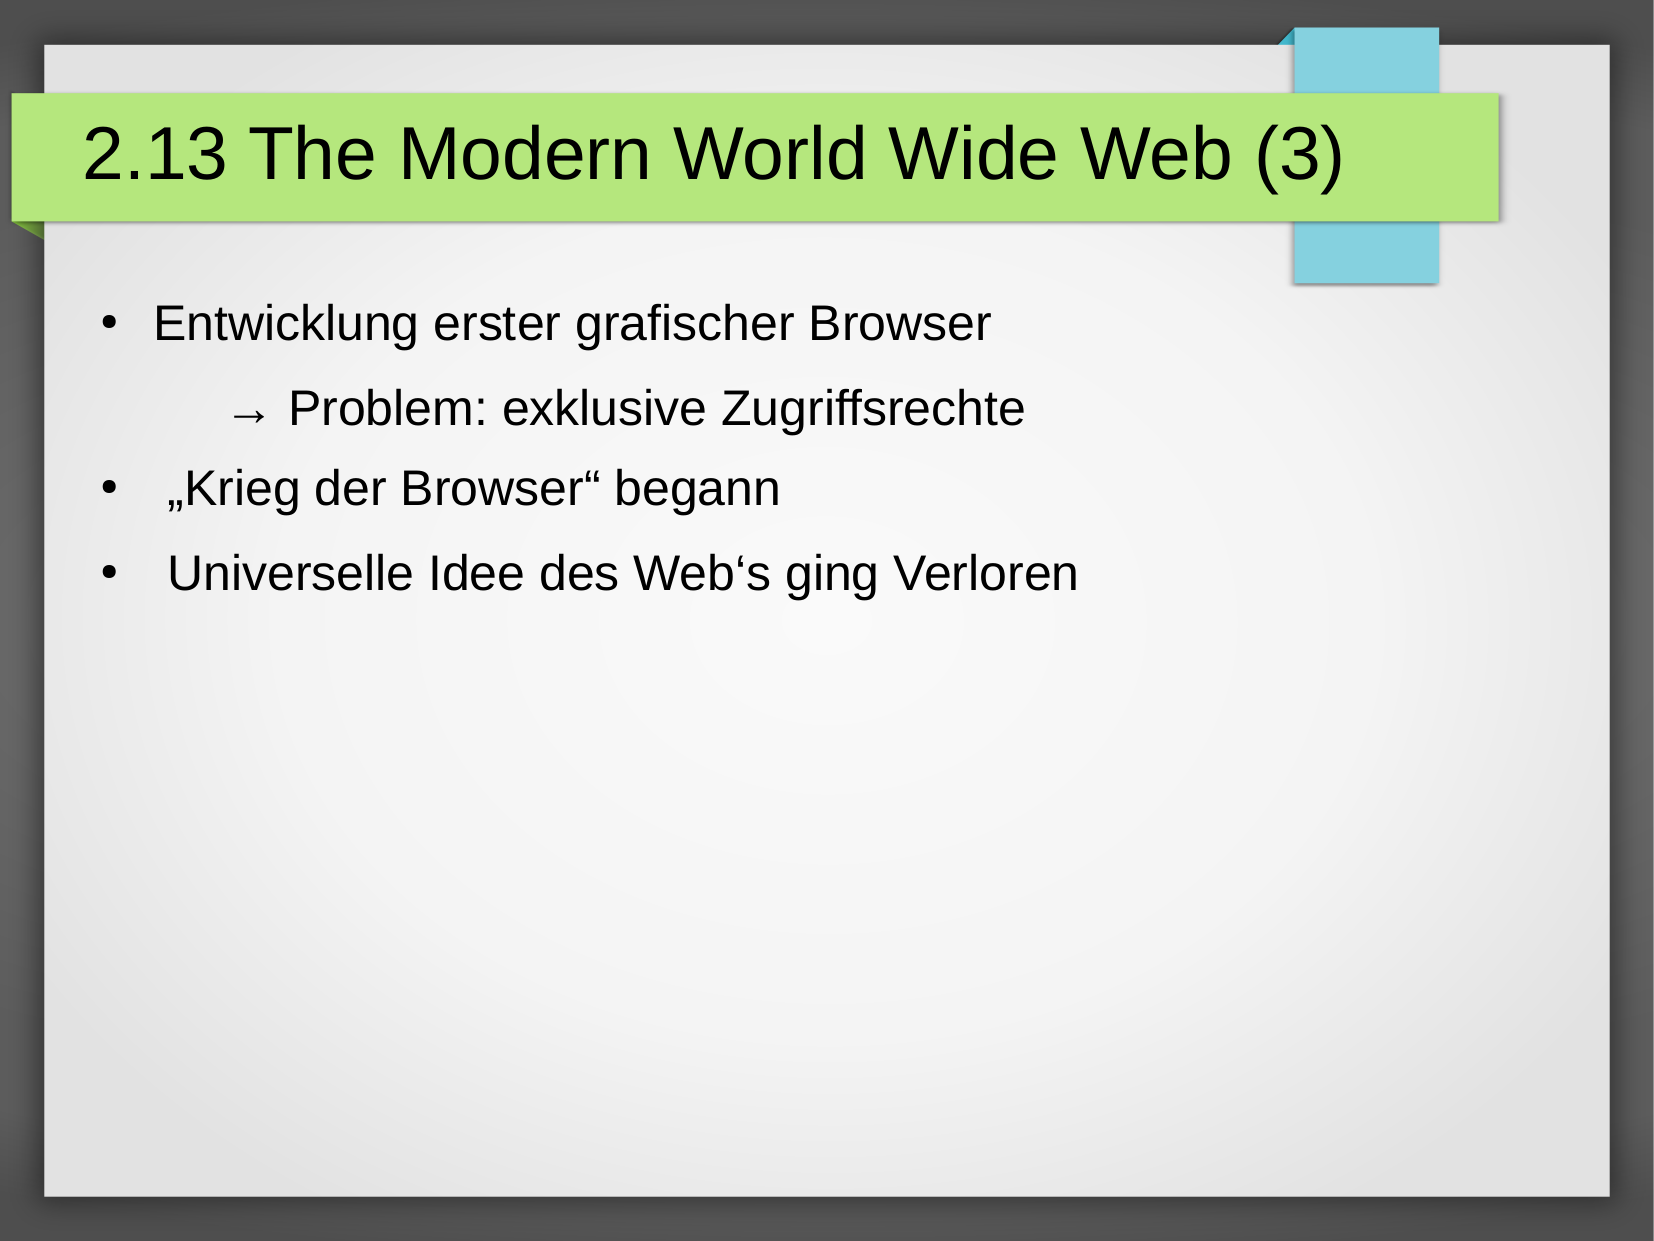

2.13 The Modern World Wide Web (3)
# Entwicklung erster grafischer Browser
→ Problem: exklusive Zugriffsrechte
 „Krieg der Browser“ begann
 Universelle Idee des Web‘s ging Verloren